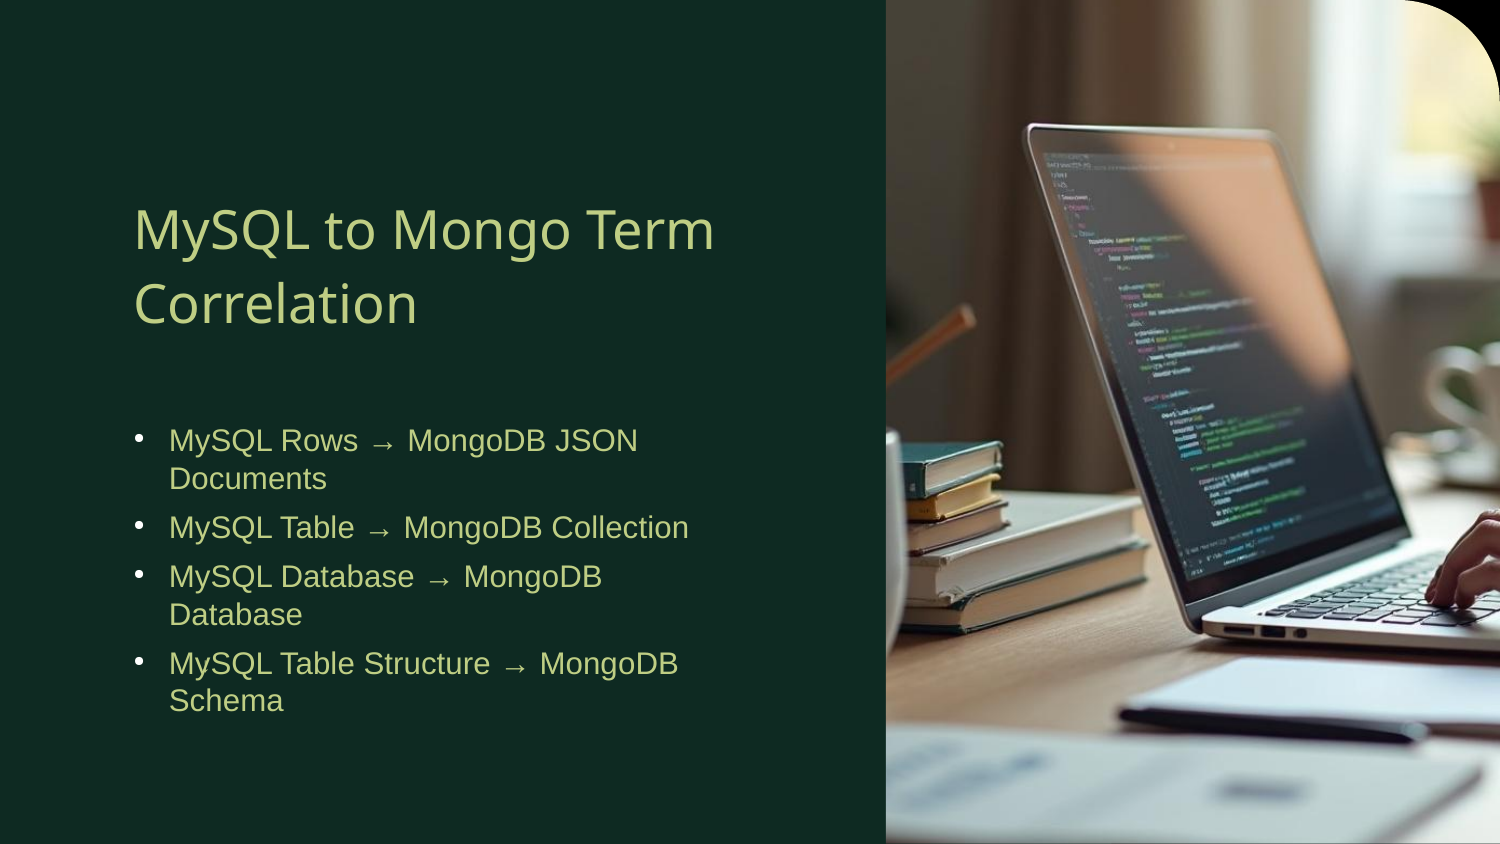

# MySQL to Mongo Term Correlation
MySQL Rows → MongoDB JSON Documents
MySQL Table → MongoDB Collection
MySQL Database → MongoDB Database
MySQL Table Structure → MongoDB Schema
↓